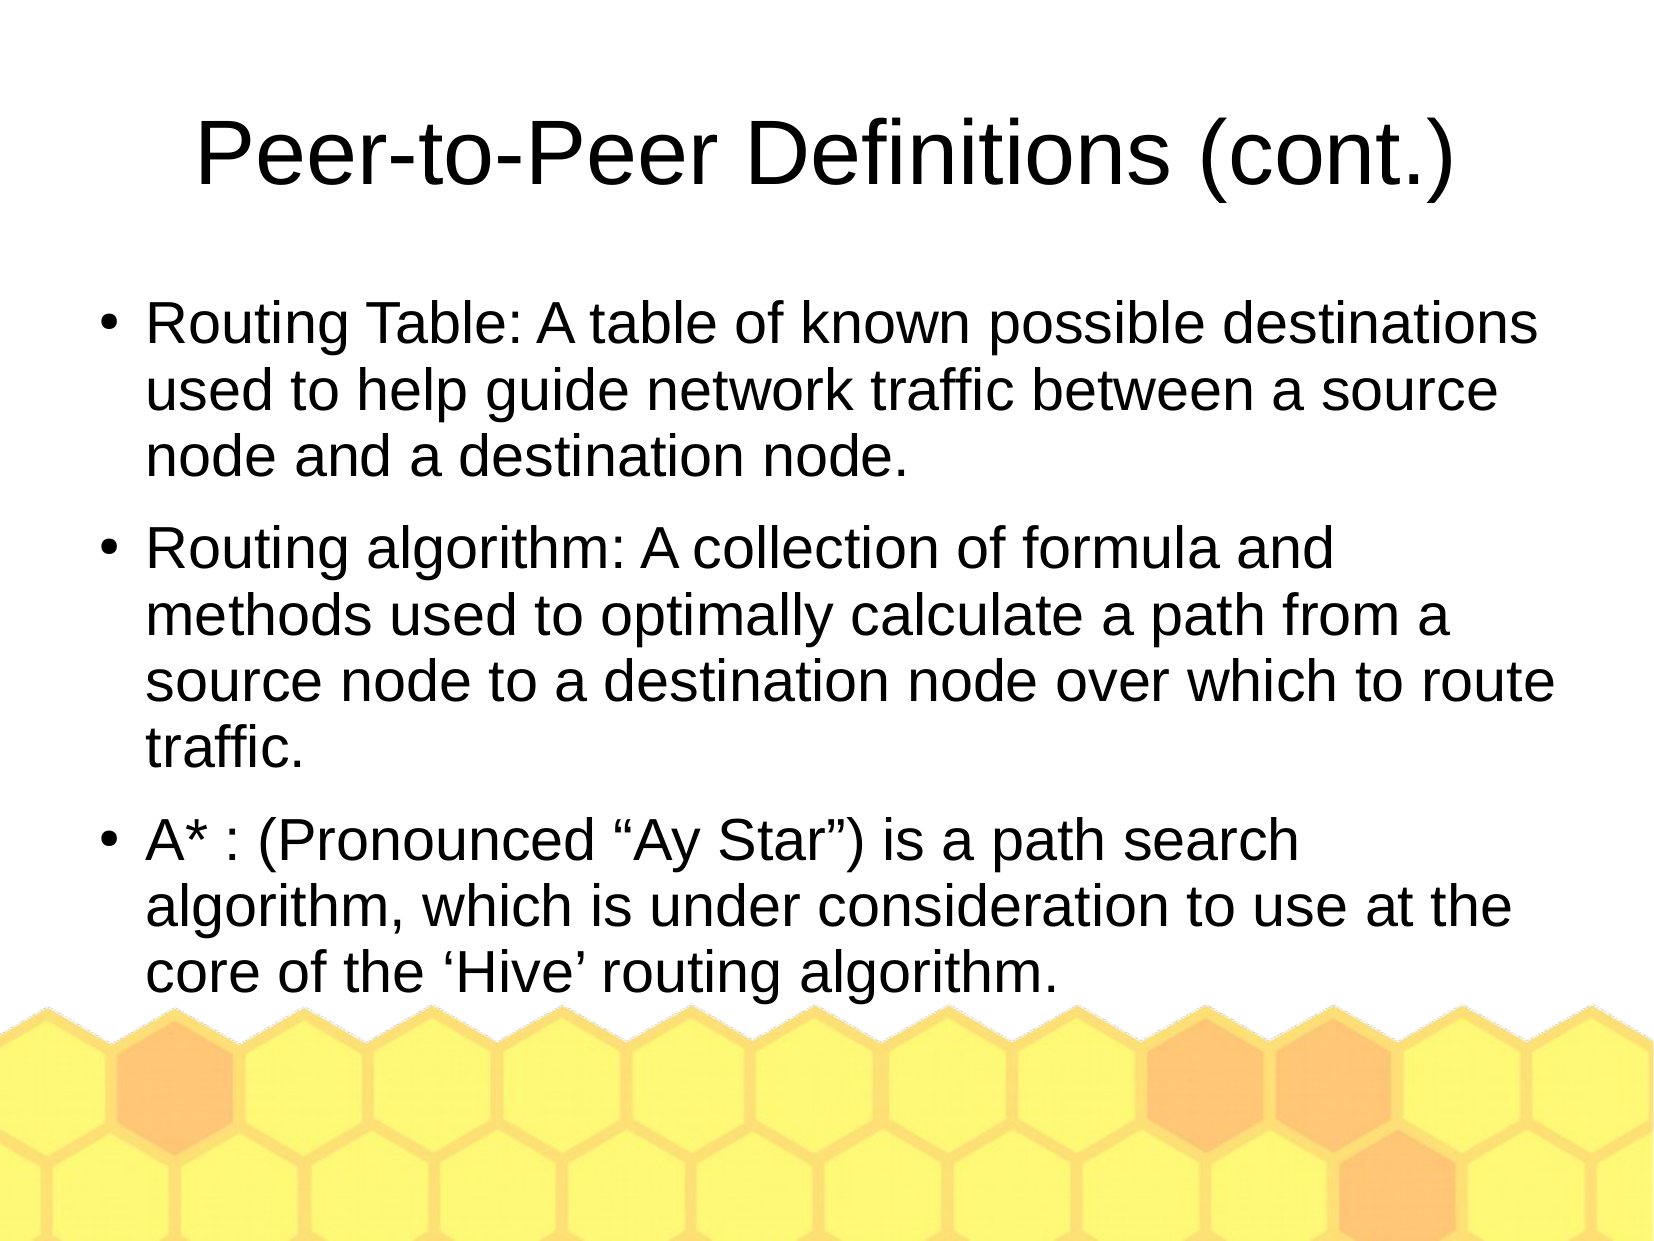

# Peer-to-Peer Definitions (cont.)
Routing Table: A table of known possible destinations used to help guide network traffic between a source node and a destination node.
Routing algorithm: A collection of formula and methods used to optimally calculate a path from a source node to a destination node over which to route traffic.
A* : (Pronounced “Ay Star”) is a path search algorithm, which is under consideration to use at the core of the ‘Hive’ routing algorithm.